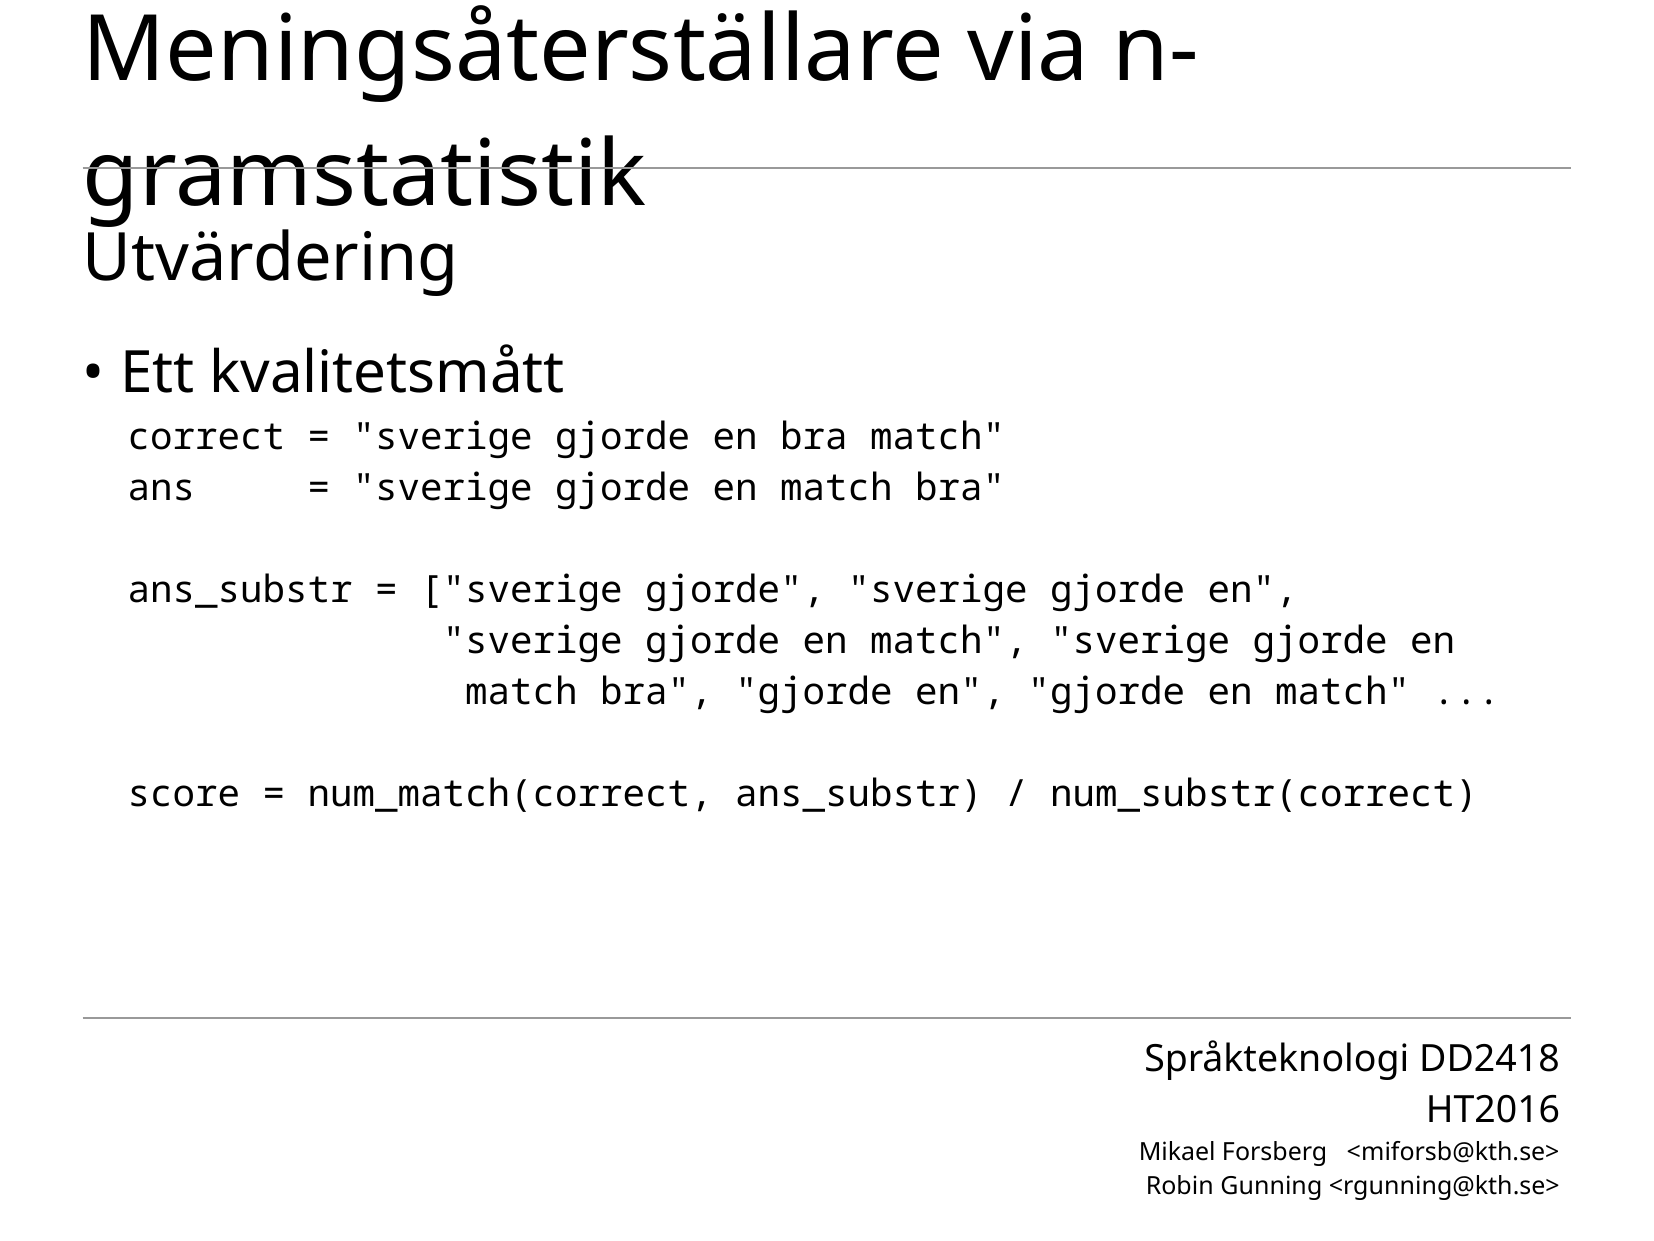

# Meningsåterställare via n-gramstatistik
Utvärdering
• Ett kvalitetsmått
 correct = "sverige gjorde en bra match"
 ans = "sverige gjorde en match bra"
 ans_substr = ["sverige gjorde", "sverige gjorde en",
 "sverige gjorde en match", "sverige gjorde en
 match bra", "gjorde en", "gjorde en match" ...
 score = num_match(correct, ans_substr) / num_substr(correct)
Språkteknologi DD2418 HT2016
Mikael Forsberg <miforsb@kth.se>
Robin Gunning <rgunning@kth.se>